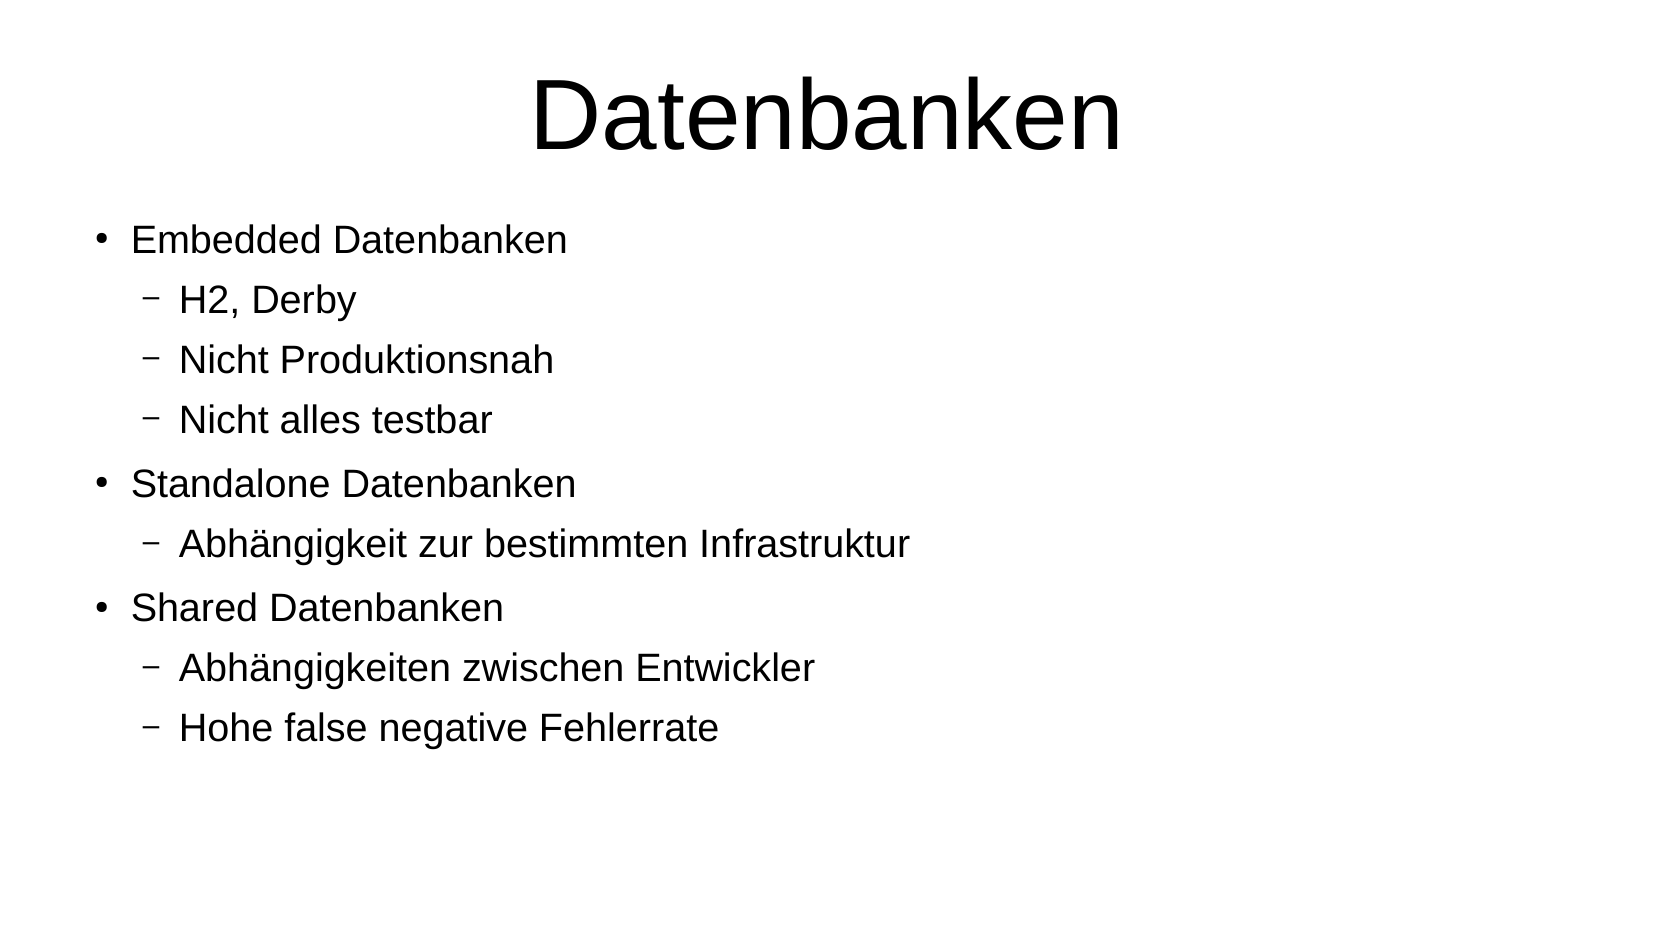

# Datenbanken
Embedded Datenbanken
H2, Derby
Nicht Produktionsnah
Nicht alles testbar
Standalone Datenbanken
Abhängigkeit zur bestimmten Infrastruktur
Shared Datenbanken
Abhängigkeiten zwischen Entwickler
Hohe false negative Fehlerrate